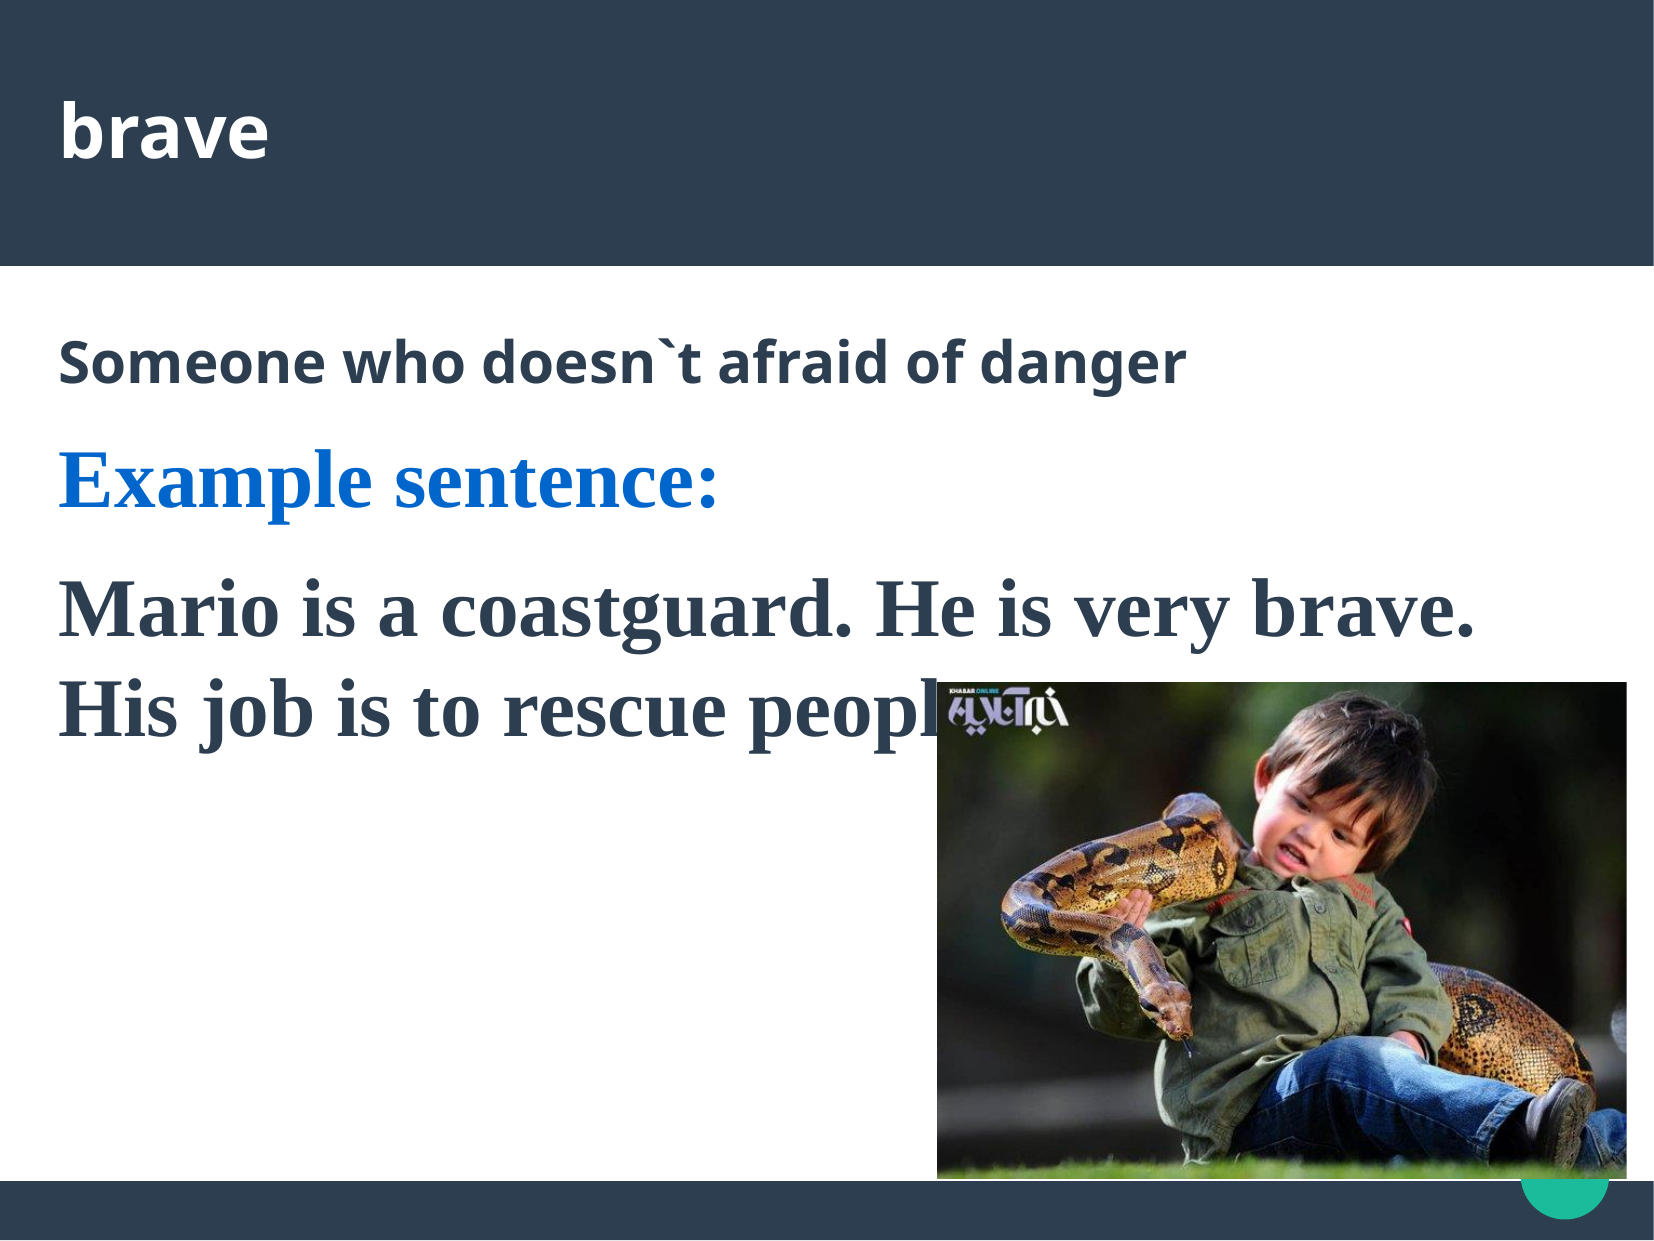

# brave
Someone who doesn`t afraid of danger
Example sentence:
Mario is a coastguard. He is very brave. His job is to rescue people.